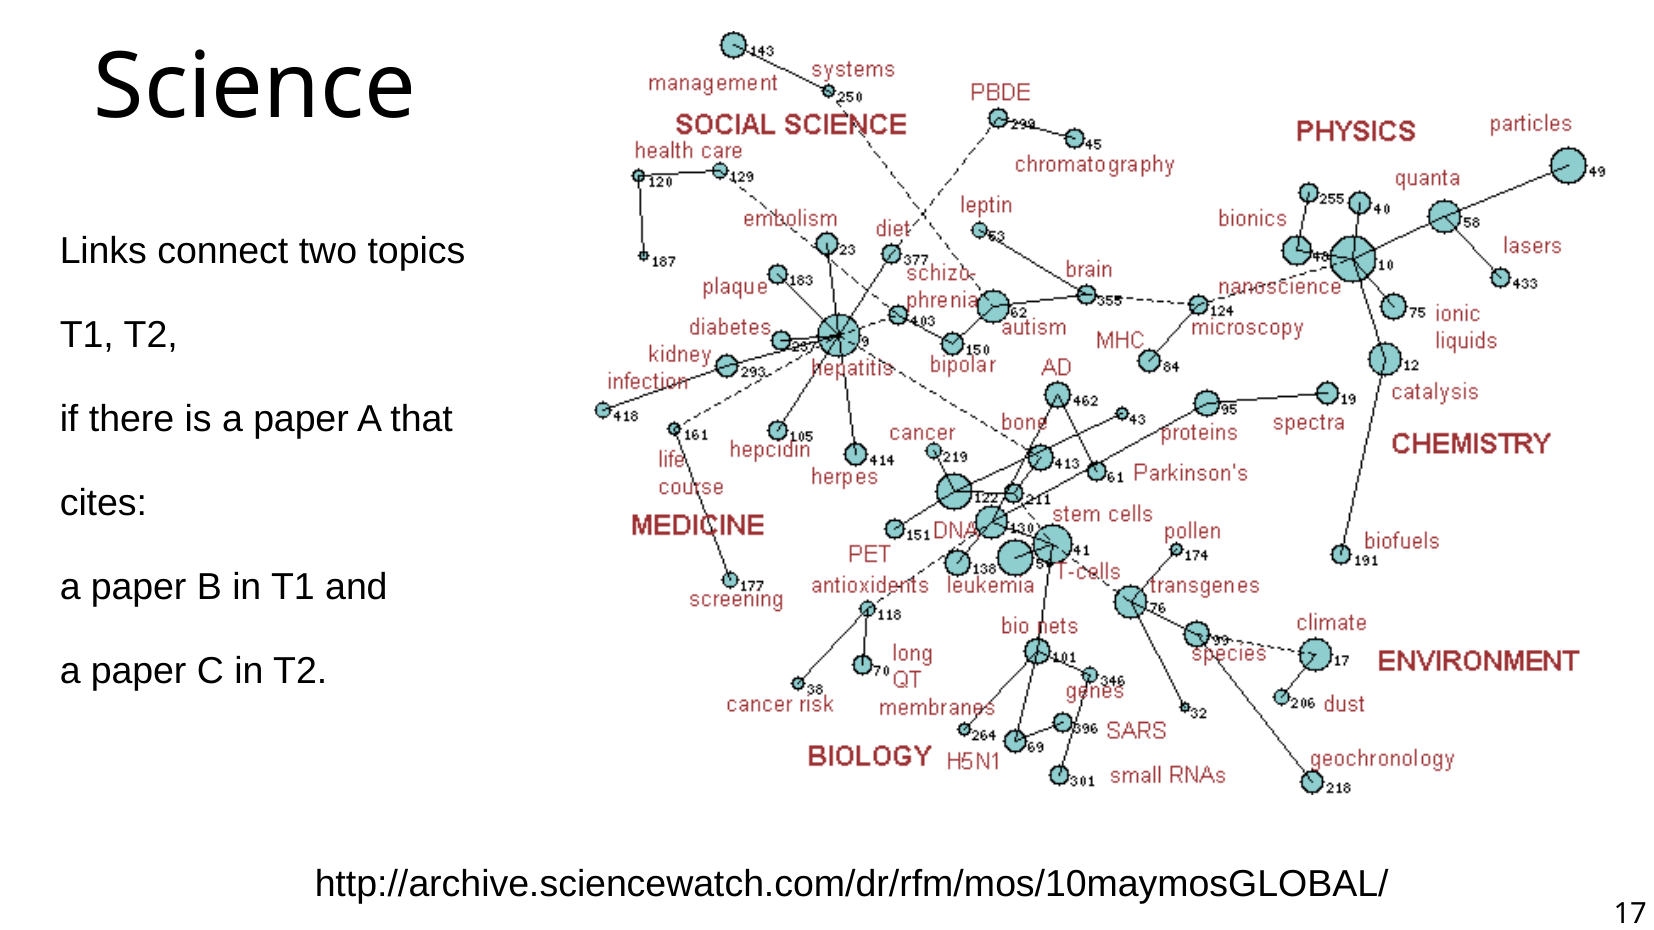

# Science
Links connect two topics
T1, T2,
if there is a paper A that
cites:
a paper B in T1 and
a paper C in T2.
http://archive.sciencewatch.com/dr/rfm/mos/10maymosGLOBAL/
17